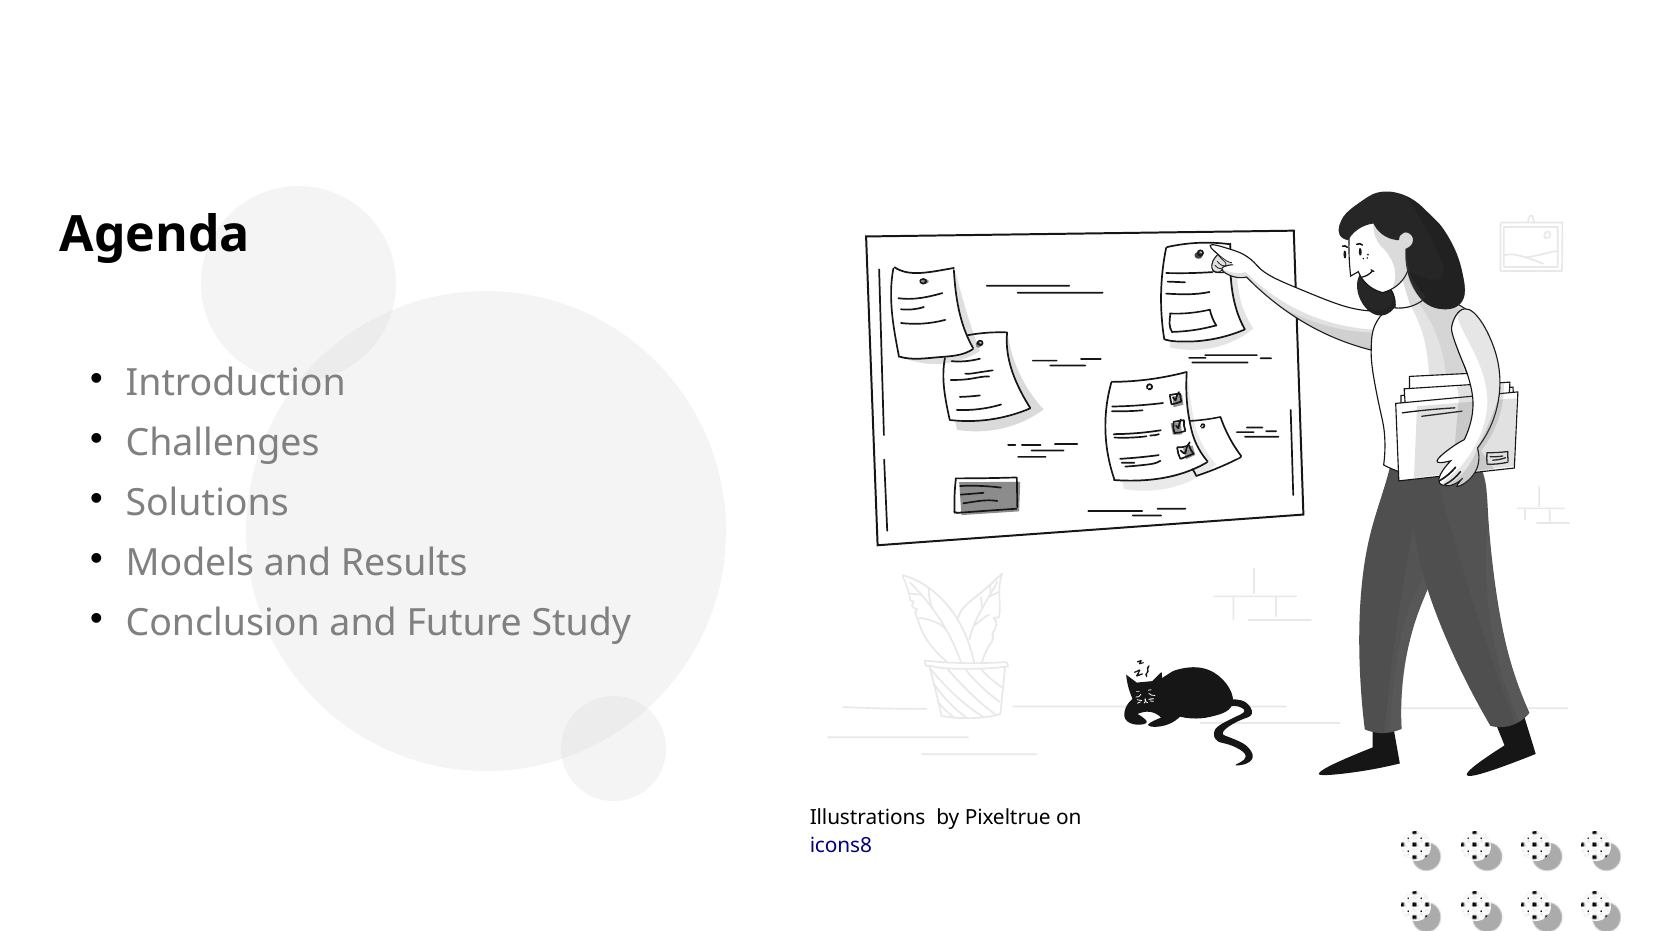

Agenda
Introduction
Challenges
Solutions
Models and Results
Conclusion and Future Study